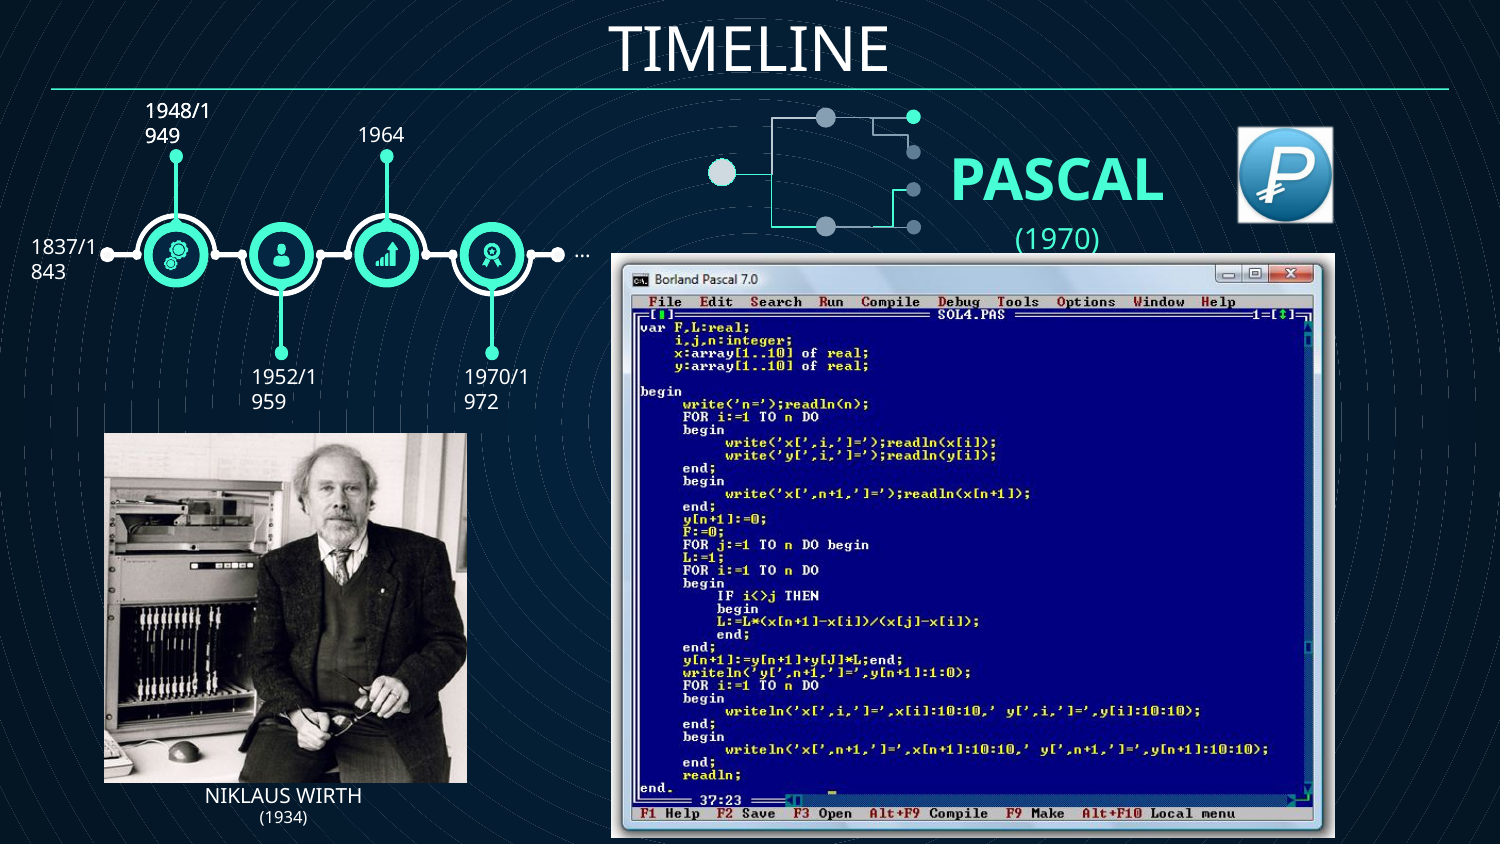

# TIMELINE
1948/1949
1948/1949
1964
PASCAL
(1970)
1837/1843
...
1952/1959
1970/1972
NIKLAUS WIRTH
(1934)